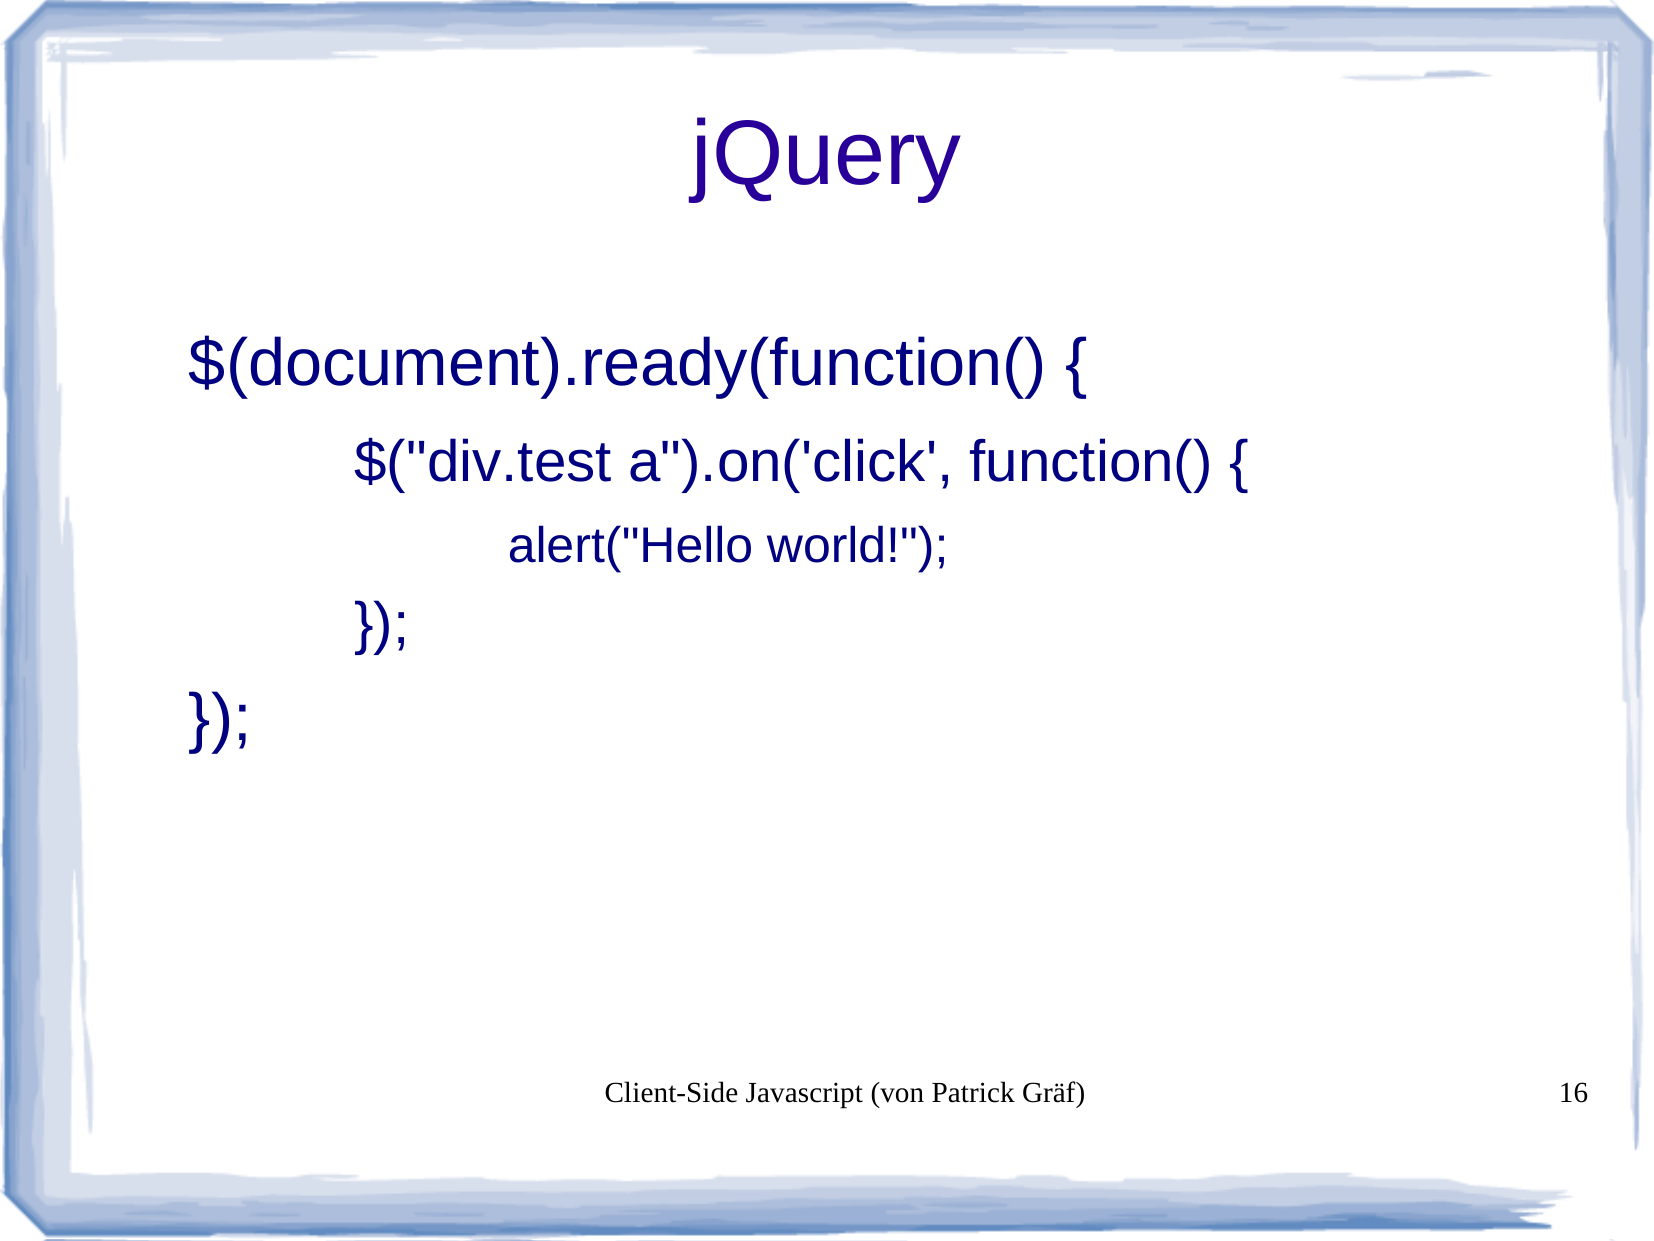

# jQuery
$(document).ready(function() {
$("div.test a").on('click', function() {
alert("Hello world!");
});
});
Client-Side Javascript (von Patrick Gräf)
16